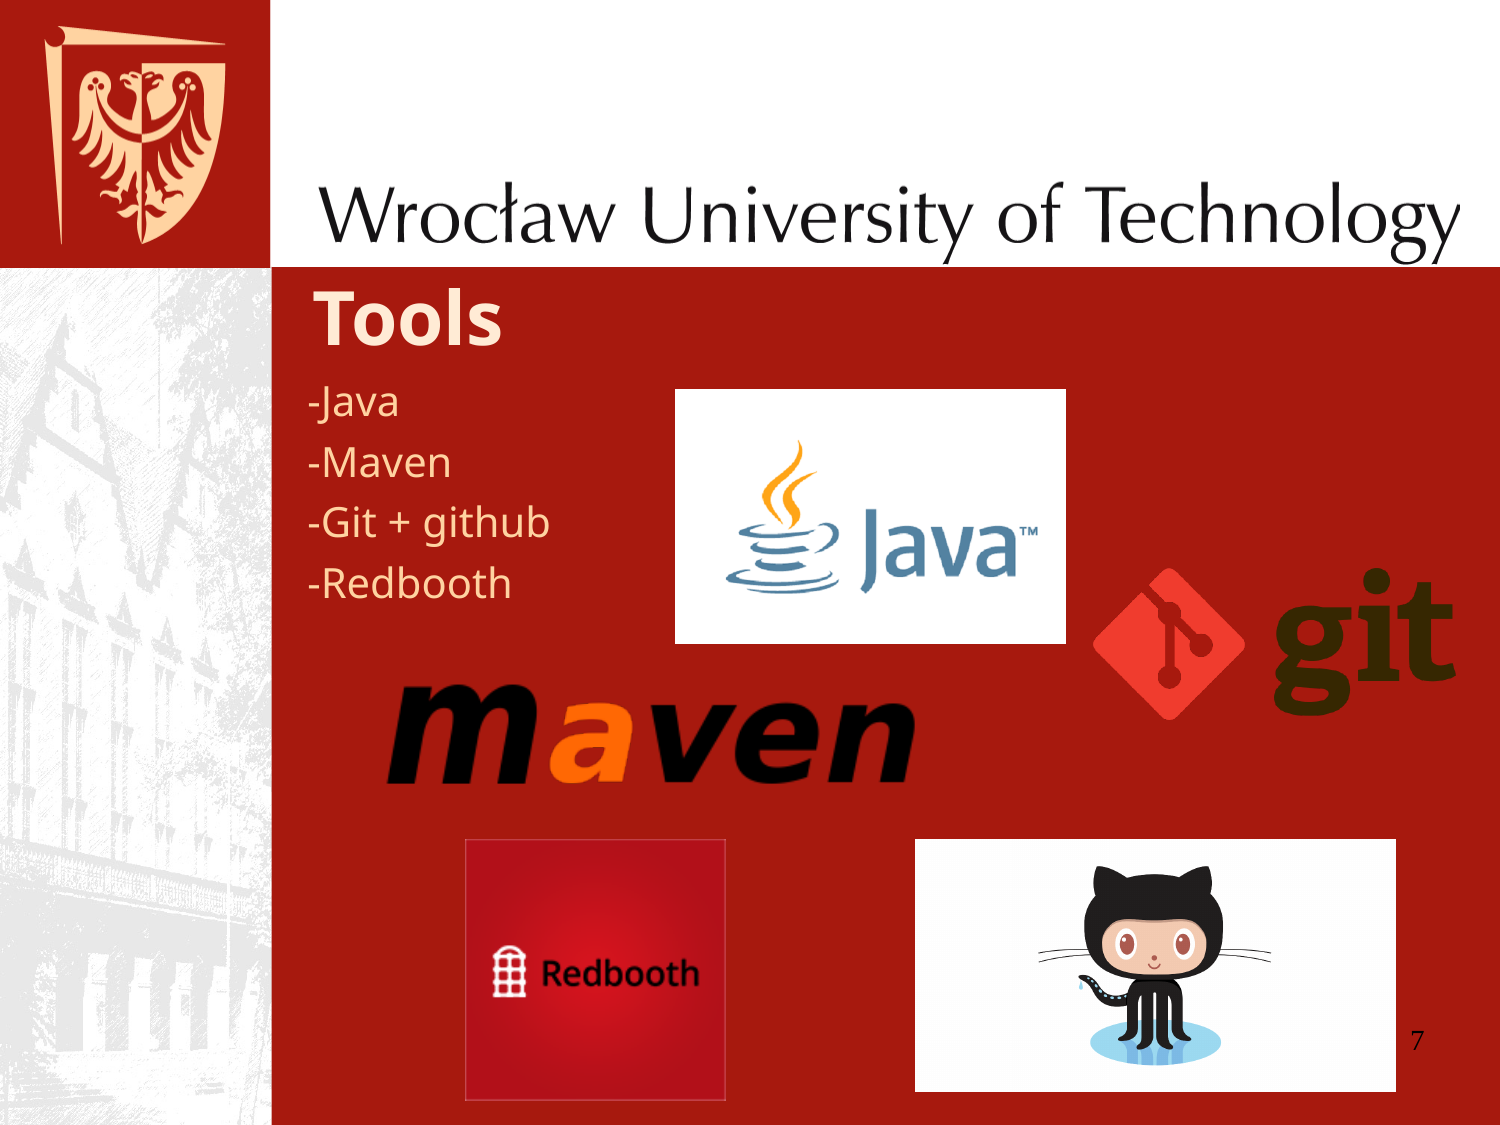

# Tools
-Java
-Maven
-Git + github
-Redbooth
7